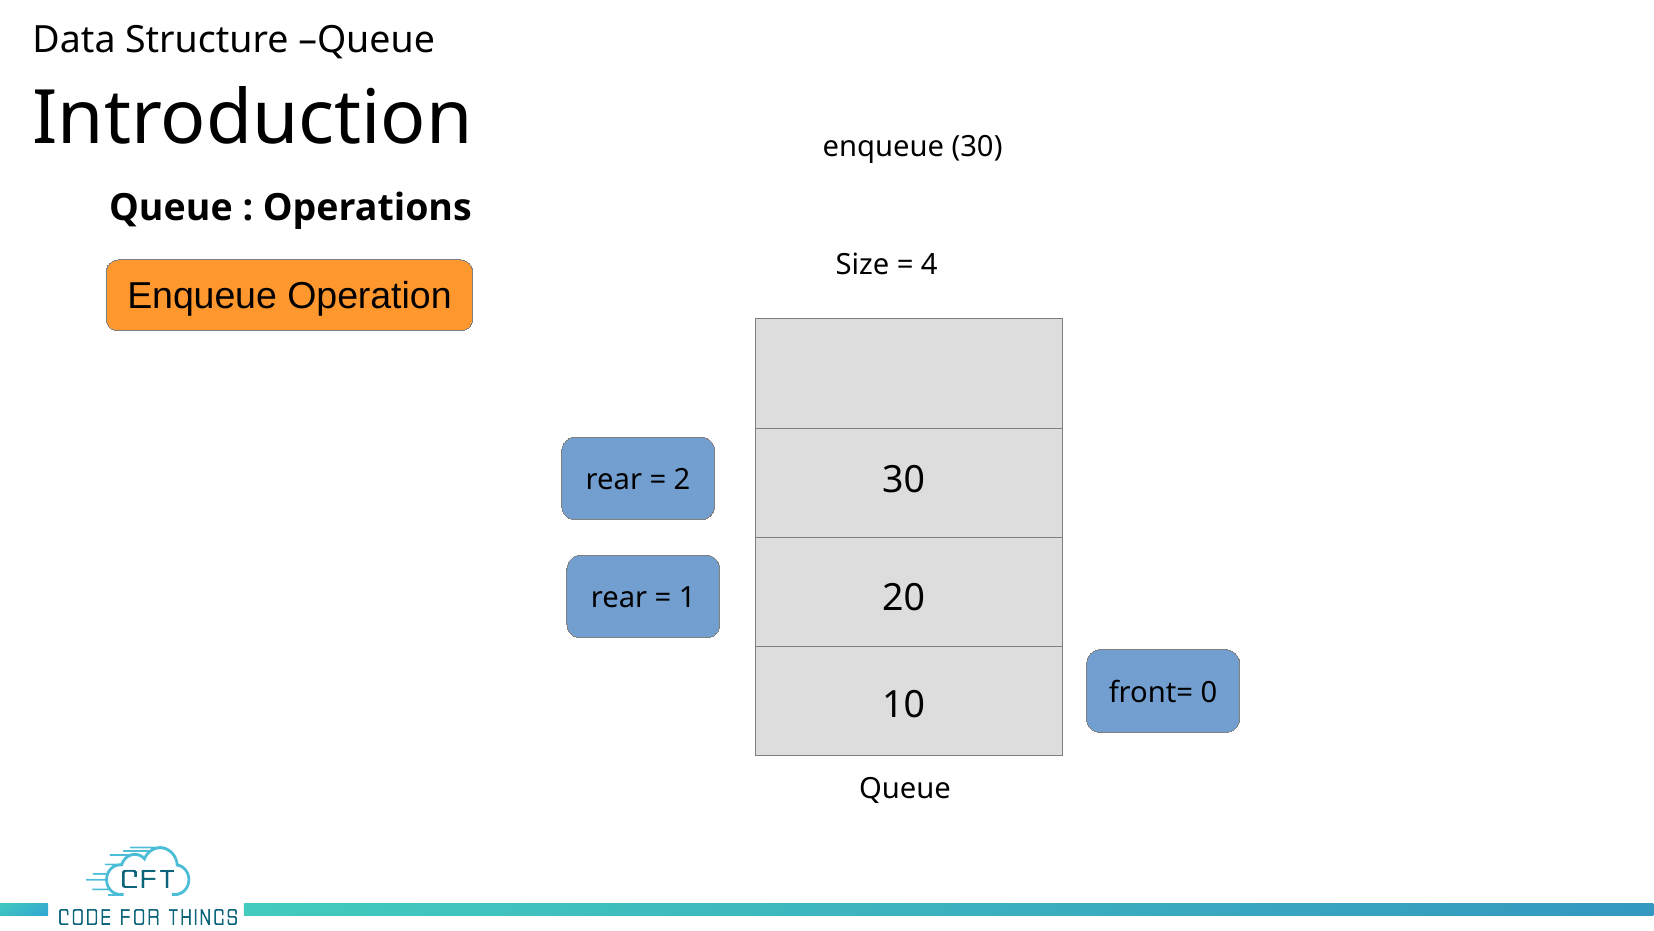

# Data Structure –Queue Introduction
 enqueue (30)
Queue : Operations
Size = 4
Enqueue Operation
rear = 2
30
20
rear = 1
front= 0
10
Queue